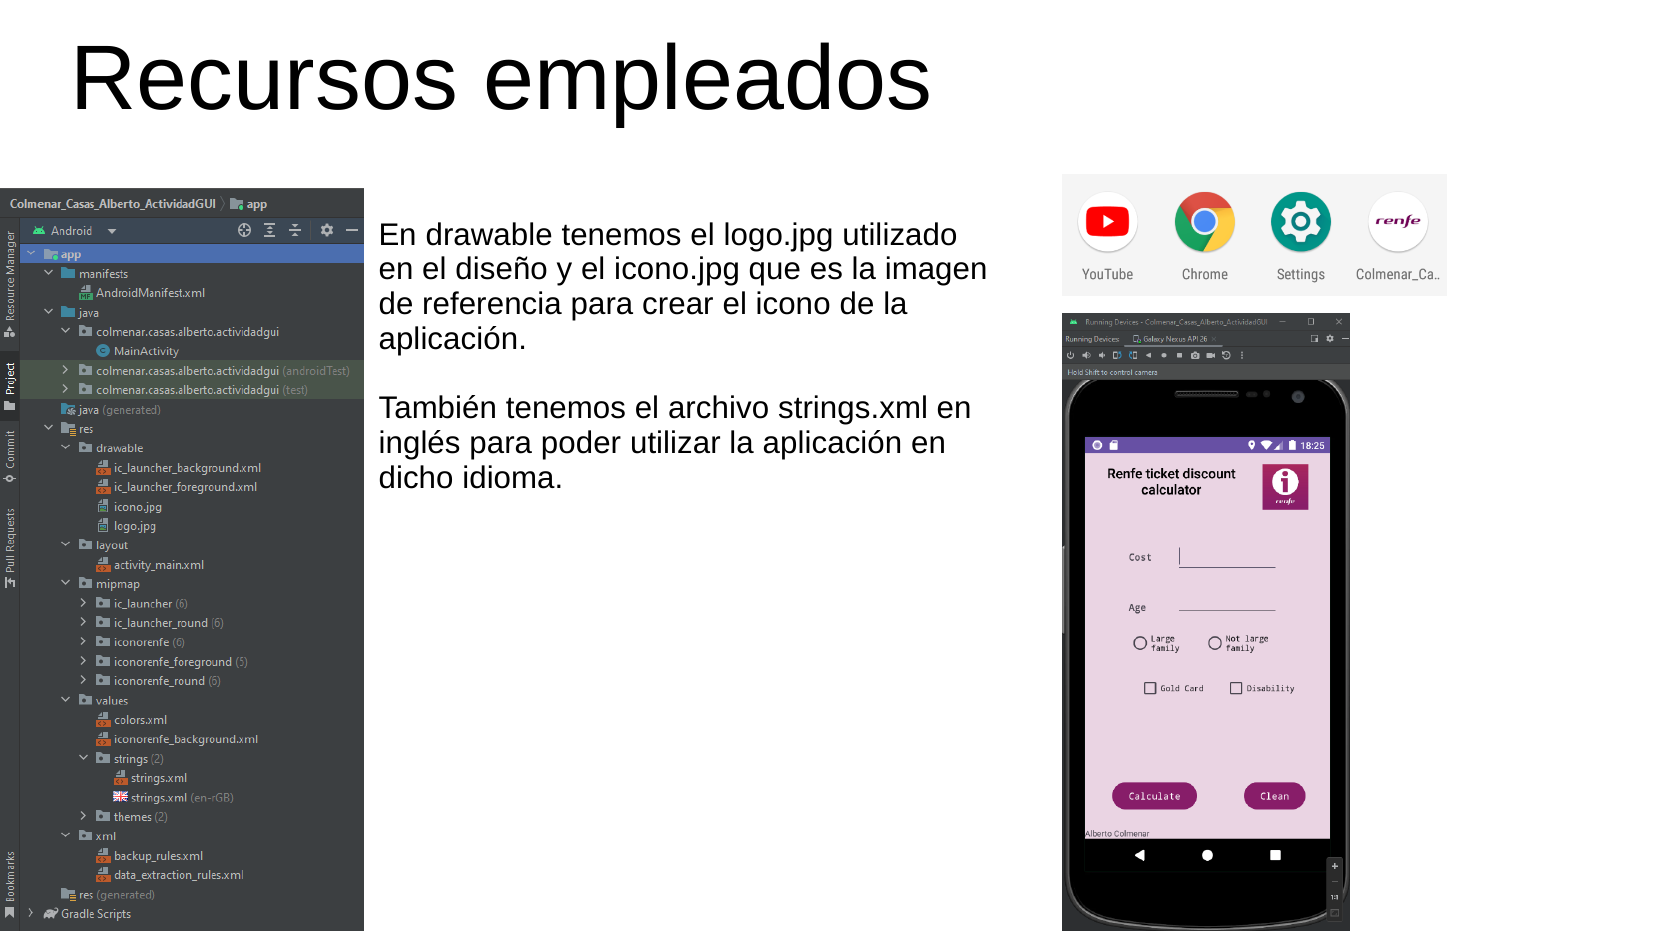

# Recursos empleados
En drawable tenemos el logo.jpg utilizado en el diseño y el icono.jpg que es la imagen de referencia para crear el icono de la aplicación.
También tenemos el archivo strings.xml en inglés para poder utilizar la aplicación en dicho idioma.